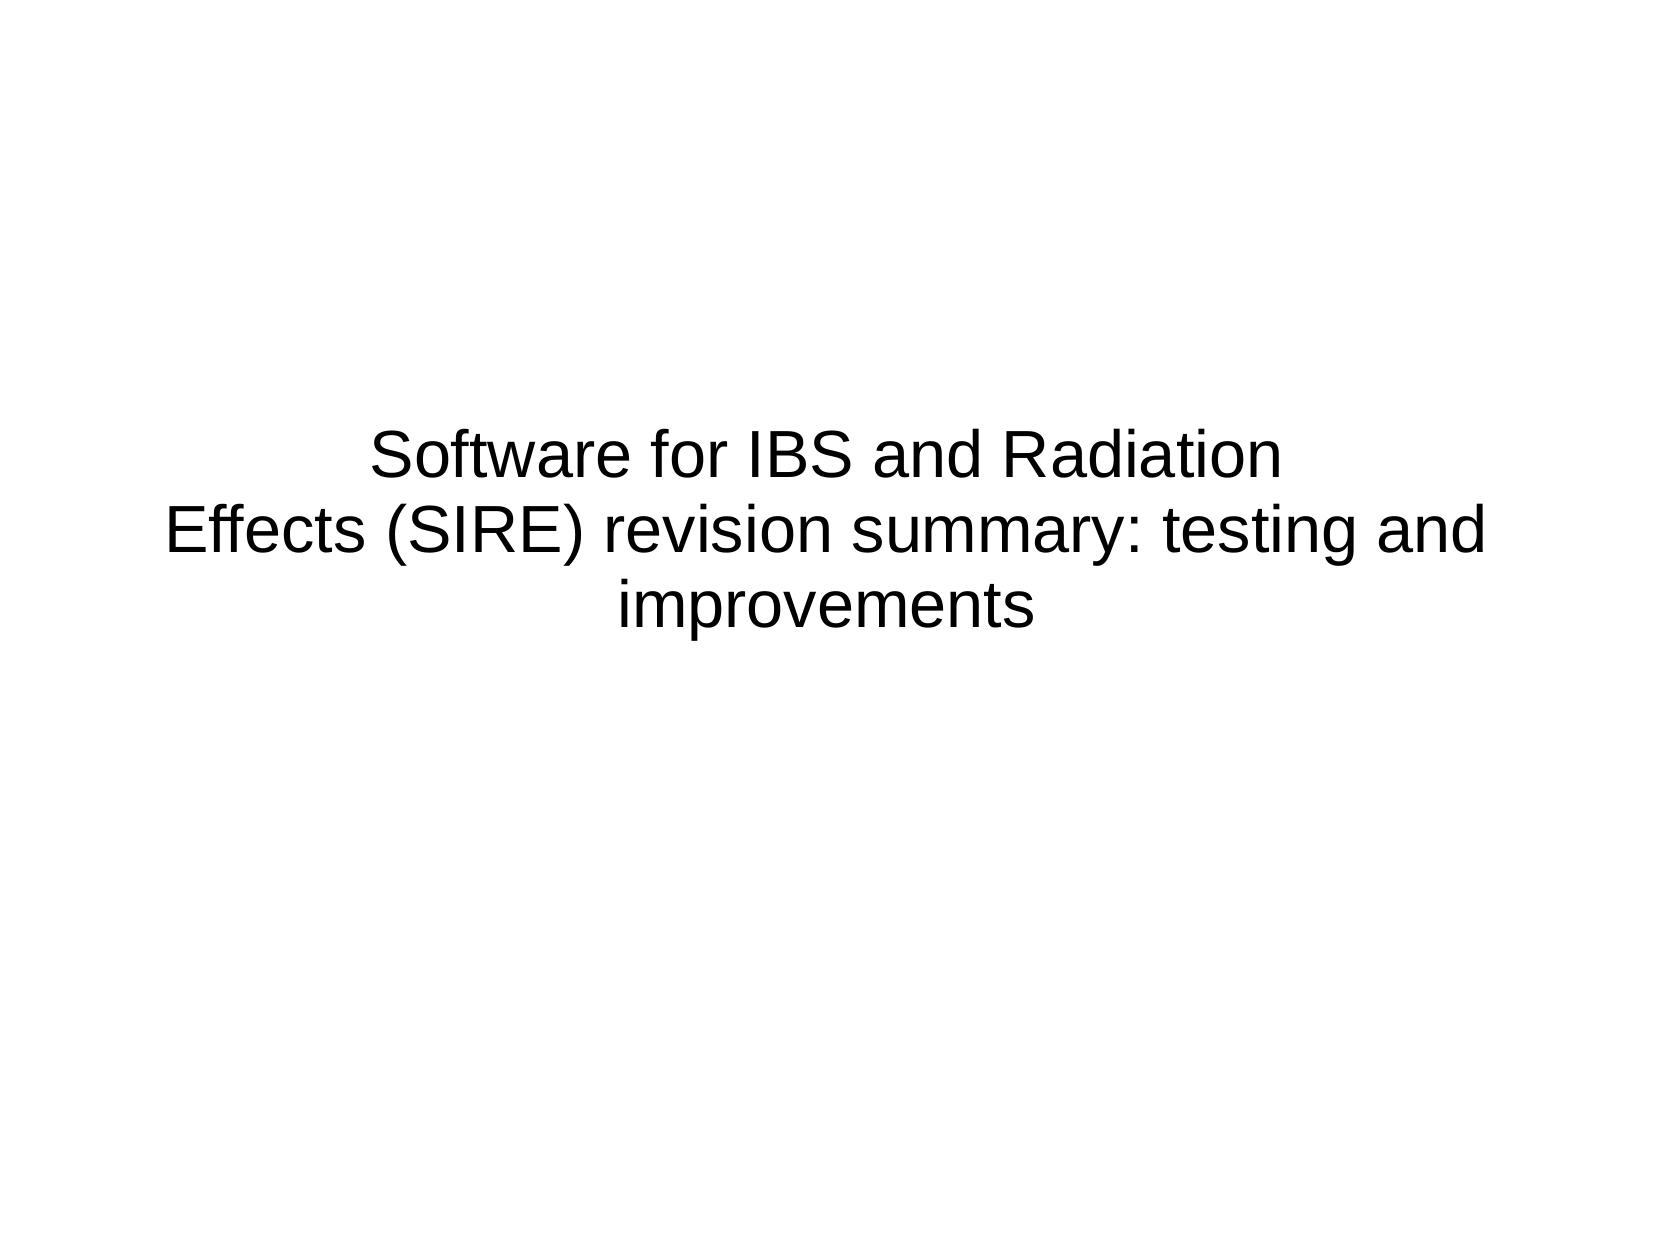

# Software for IBS and Radiation
Effects (SIRE) revision summary: testing and improvements